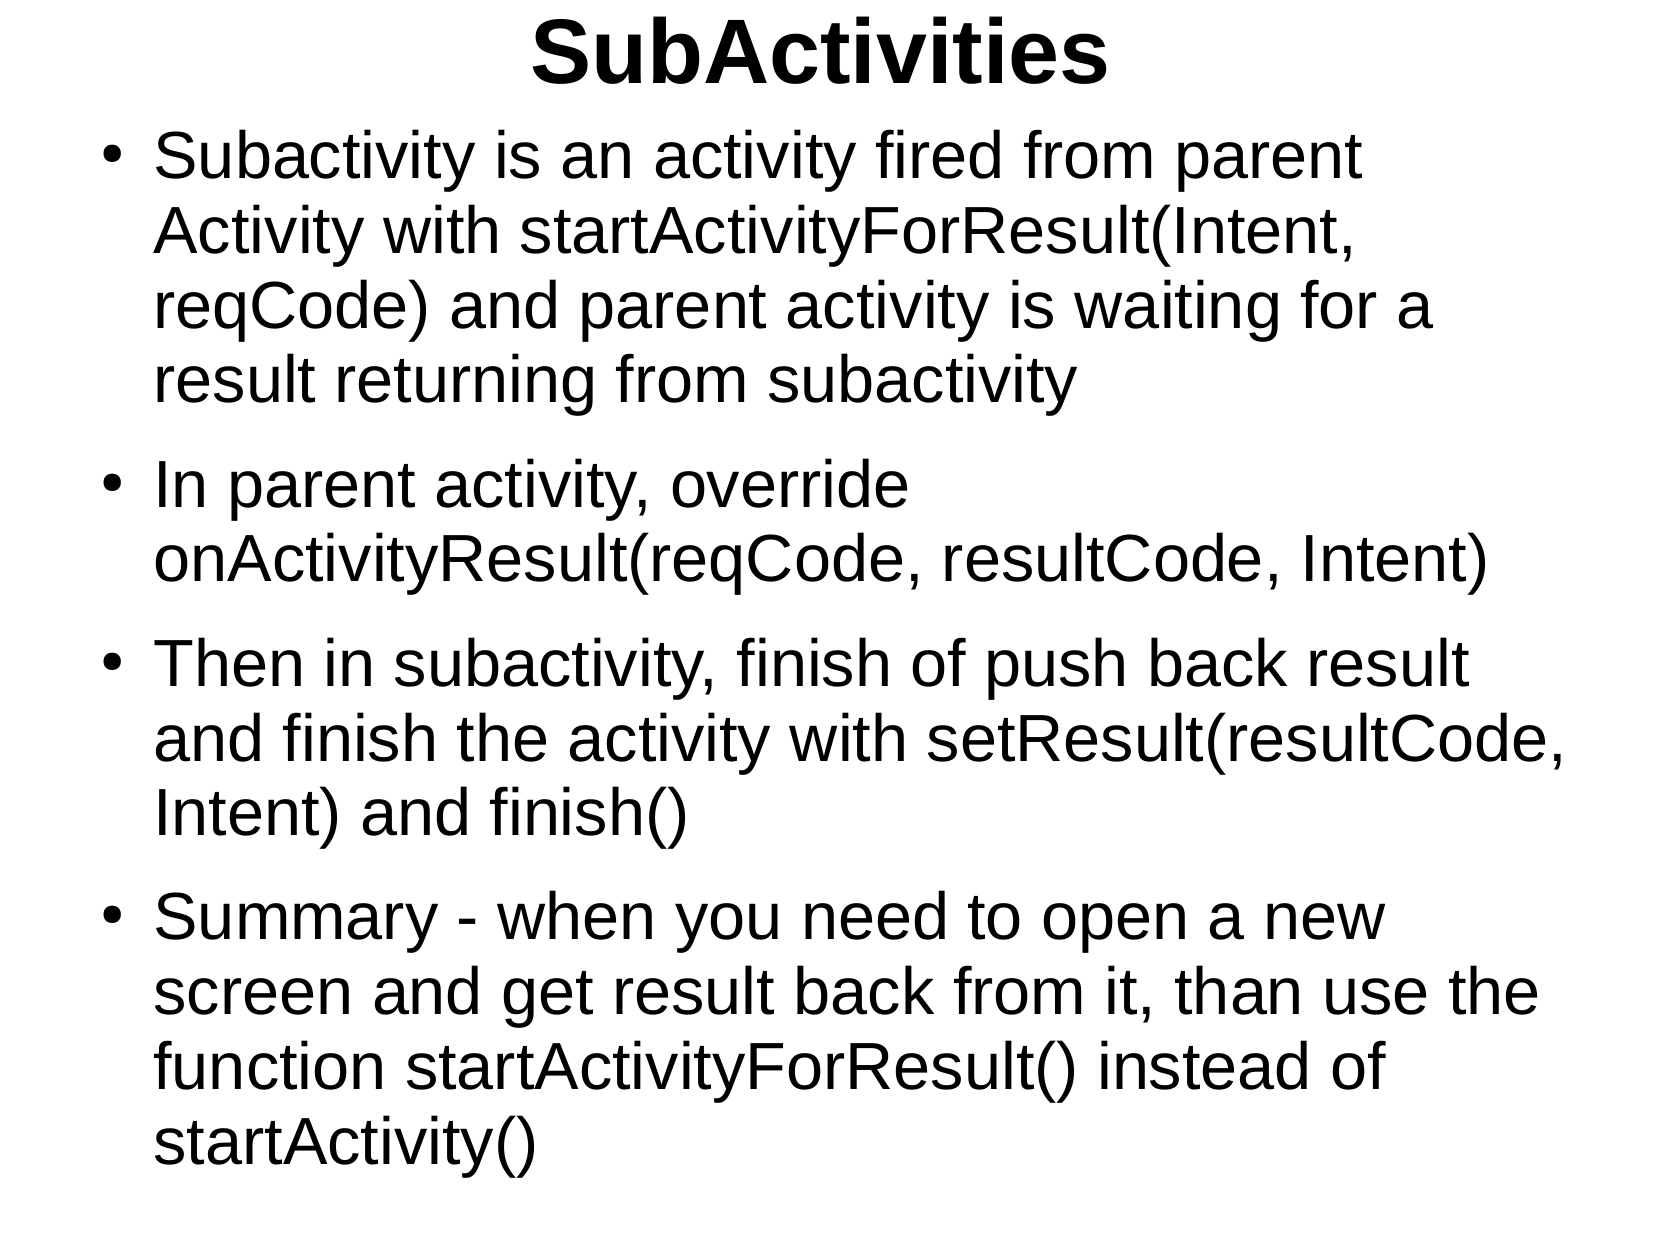

# SubActivities
Subactivity is an activity fired from parent Activity with startActivityForResult(Intent, reqCode) and parent activity is waiting for a result returning from subactivity
In parent activity, override onActivityResult(reqCode, resultCode, Intent)
Then in subactivity, finish of push back result and finish the activity with setResult(resultCode, Intent) and finish()
Summary - when you need to open a new screen and get result back from it, than use the function startActivityForResult() instead of startActivity()